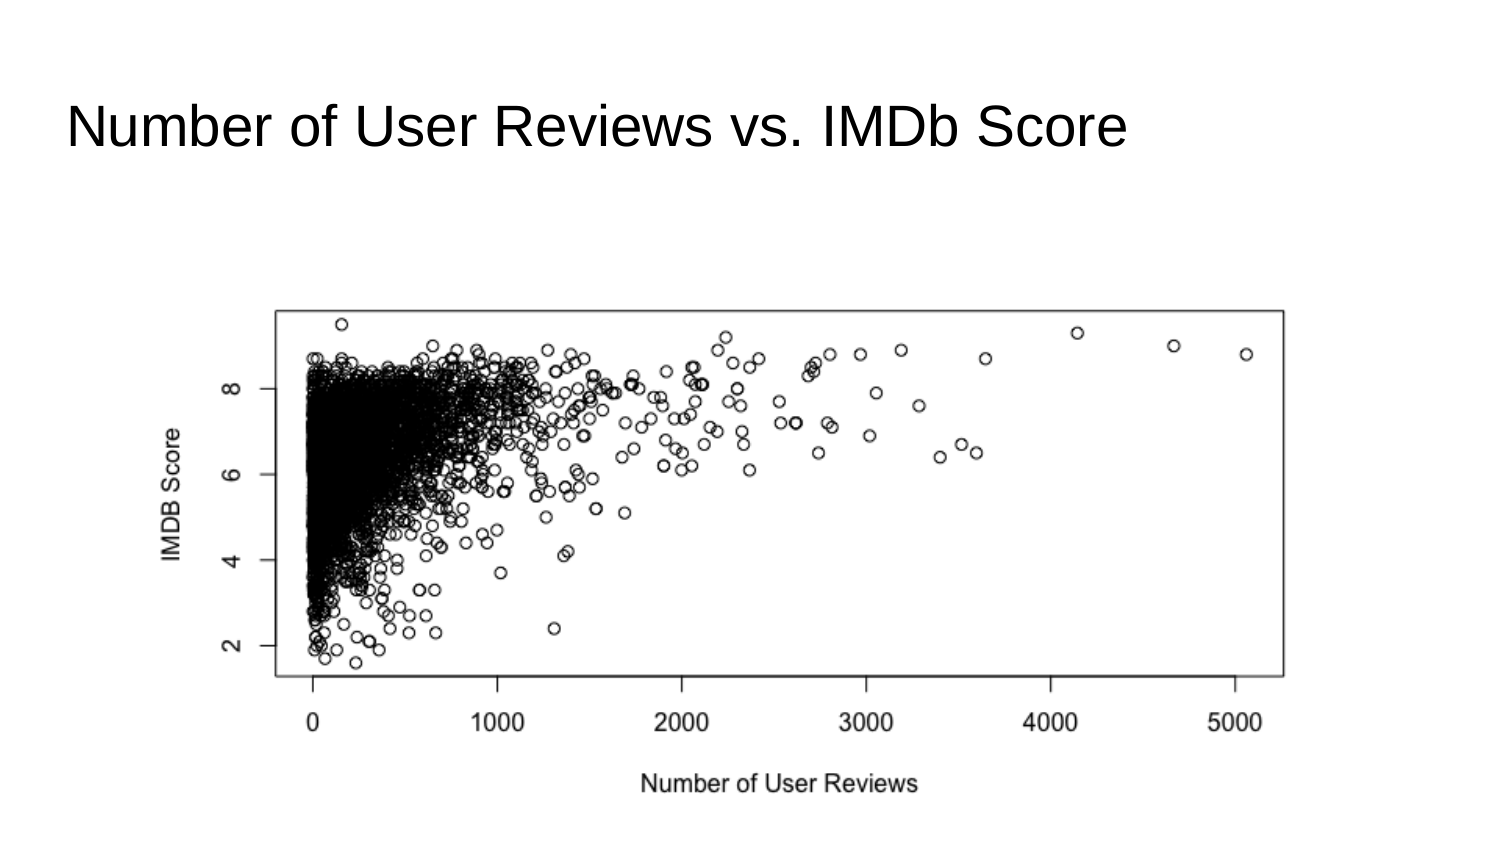

# Number of User Reviews vs. IMDb Score